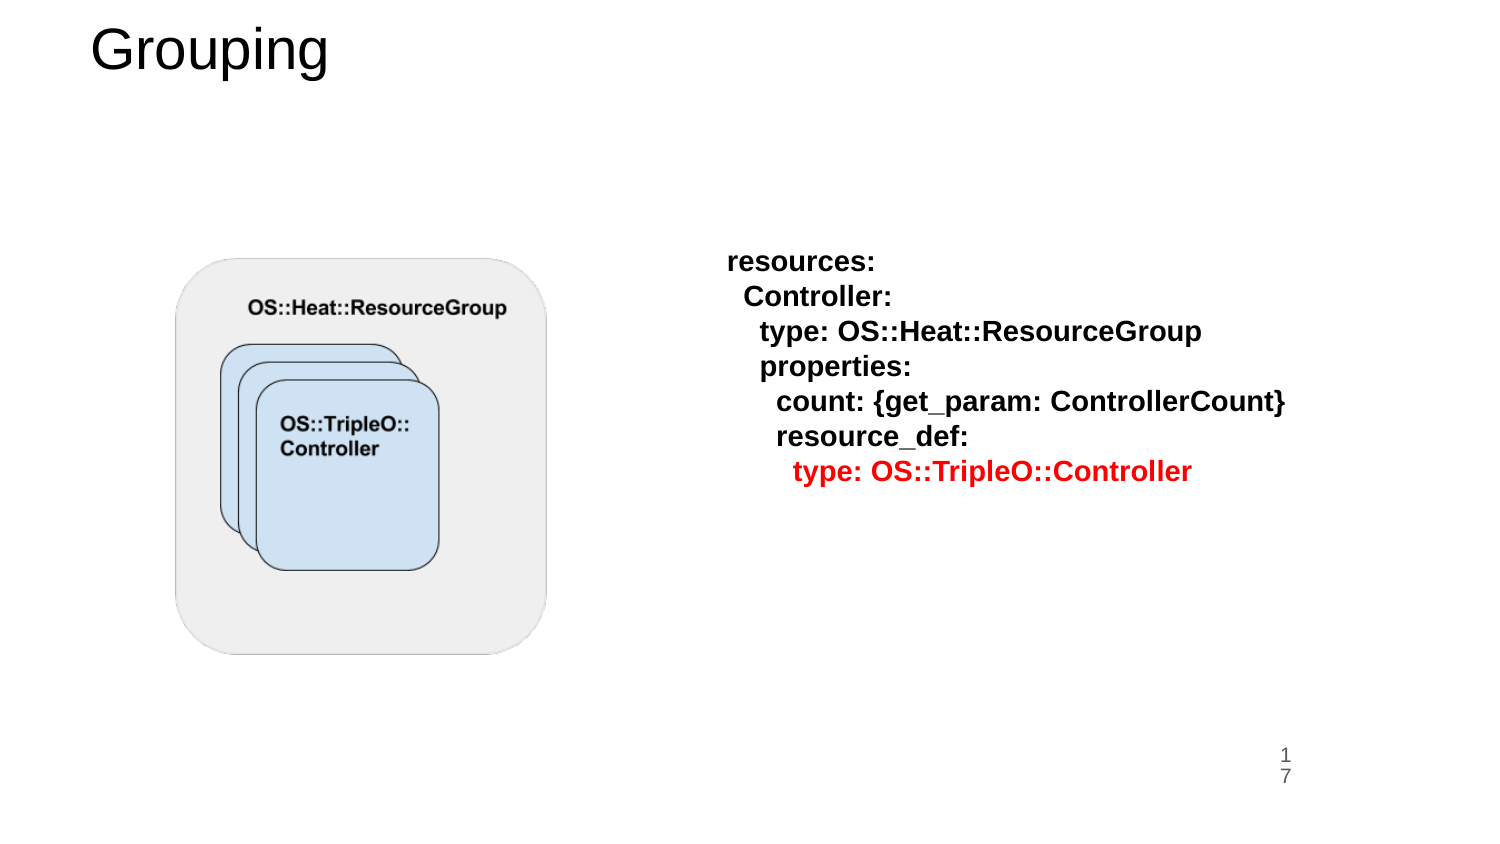

# Grouping
resources:
 Controller:
 type: OS::Heat::ResourceGroup
 properties:
 count: {get_param: ControllerCount}
 resource_def:
 type: OS::TripleO::Controller